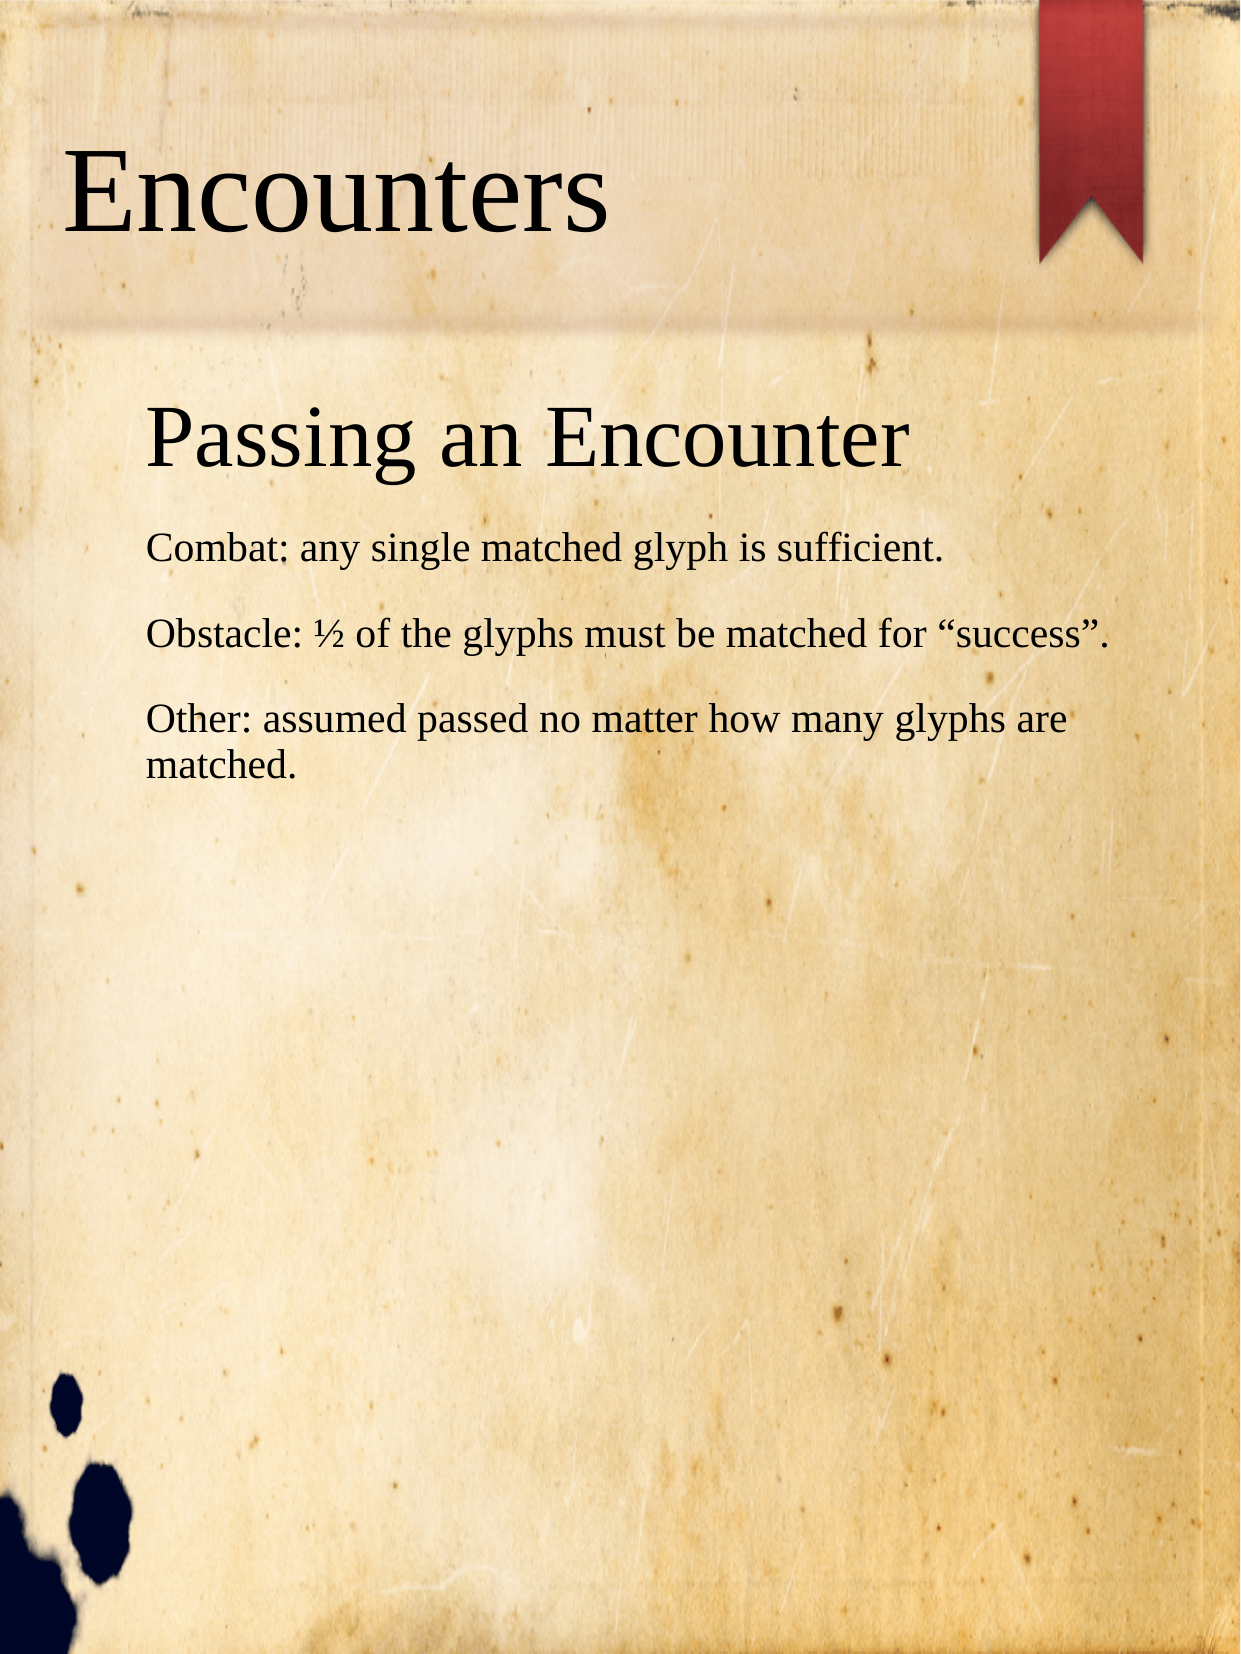

# Encounters
Passing an Encounter
Combat: any single matched glyph is sufficient.
Obstacle: ½ of the glyphs must be matched for “success”.
Other: assumed passed no matter how many glyphs are matched.